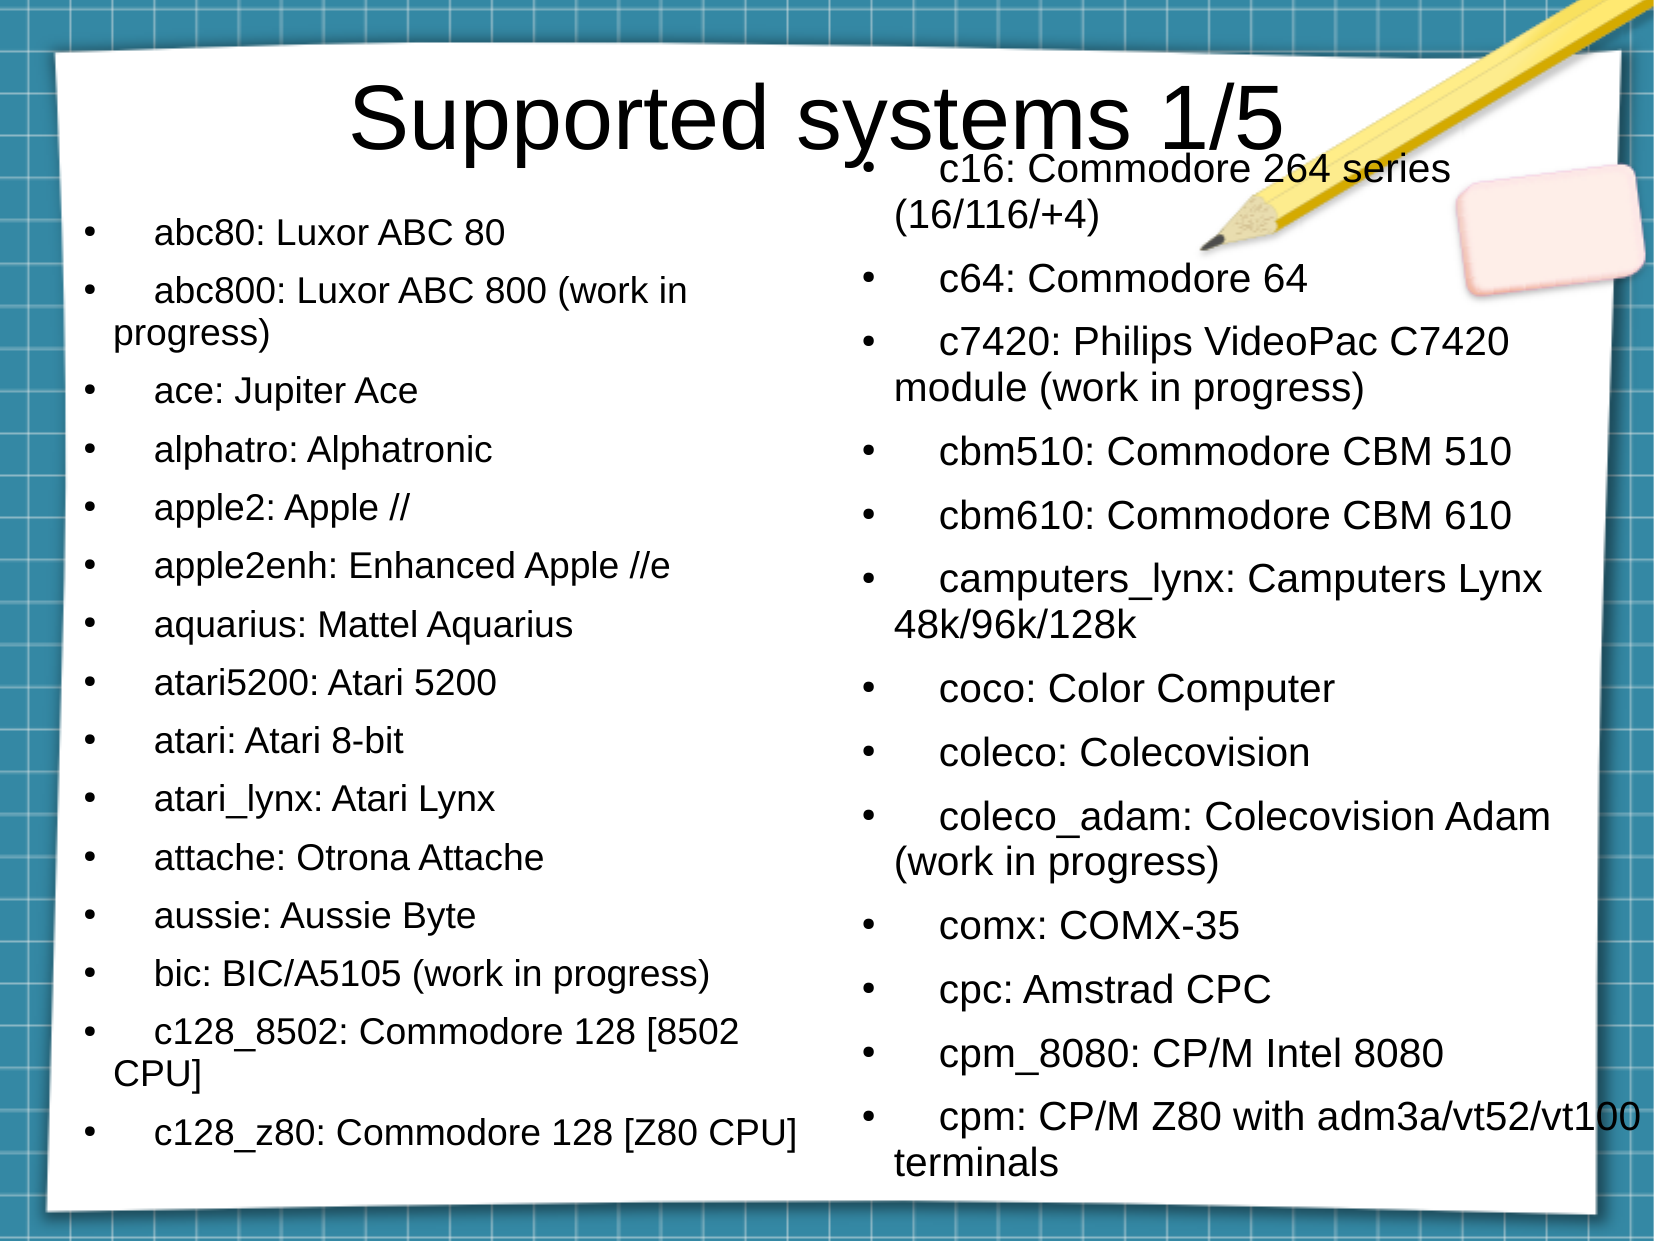

# Supported systems 1/5
 c16: Commodore 264 series (16/116/+4)
 c64: Commodore 64
 c7420: Philips VideoPac C7420 module (work in progress)
 cbm510: Commodore CBM 510
 cbm610: Commodore CBM 610
 camputers_lynx: Camputers Lynx 48k/96k/128k
 coco: Color Computer
 coleco: Colecovision
 coleco_adam: Colecovision Adam (work in progress)
 comx: COMX-35
 cpc: Amstrad CPC
 cpm_8080: CP/M Intel 8080
 cpm: CP/M Z80 with adm3a/vt52/vt100 terminals
 abc80: Luxor ABC 80
 abc800: Luxor ABC 800 (work in progress)
 ace: Jupiter Ace
 alphatro: Alphatronic
 apple2: Apple //
 apple2enh: Enhanced Apple //e
 aquarius: Mattel Aquarius
 atari5200: Atari 5200
 atari: Atari 8-bit
 atari_lynx: Atari Lynx
 attache: Otrona Attache
 aussie: Aussie Byte
 bic: BIC/A5105 (work in progress)
 c128_8502: Commodore 128 [8502 CPU]
 c128_z80: Commodore 128 [Z80 CPU]